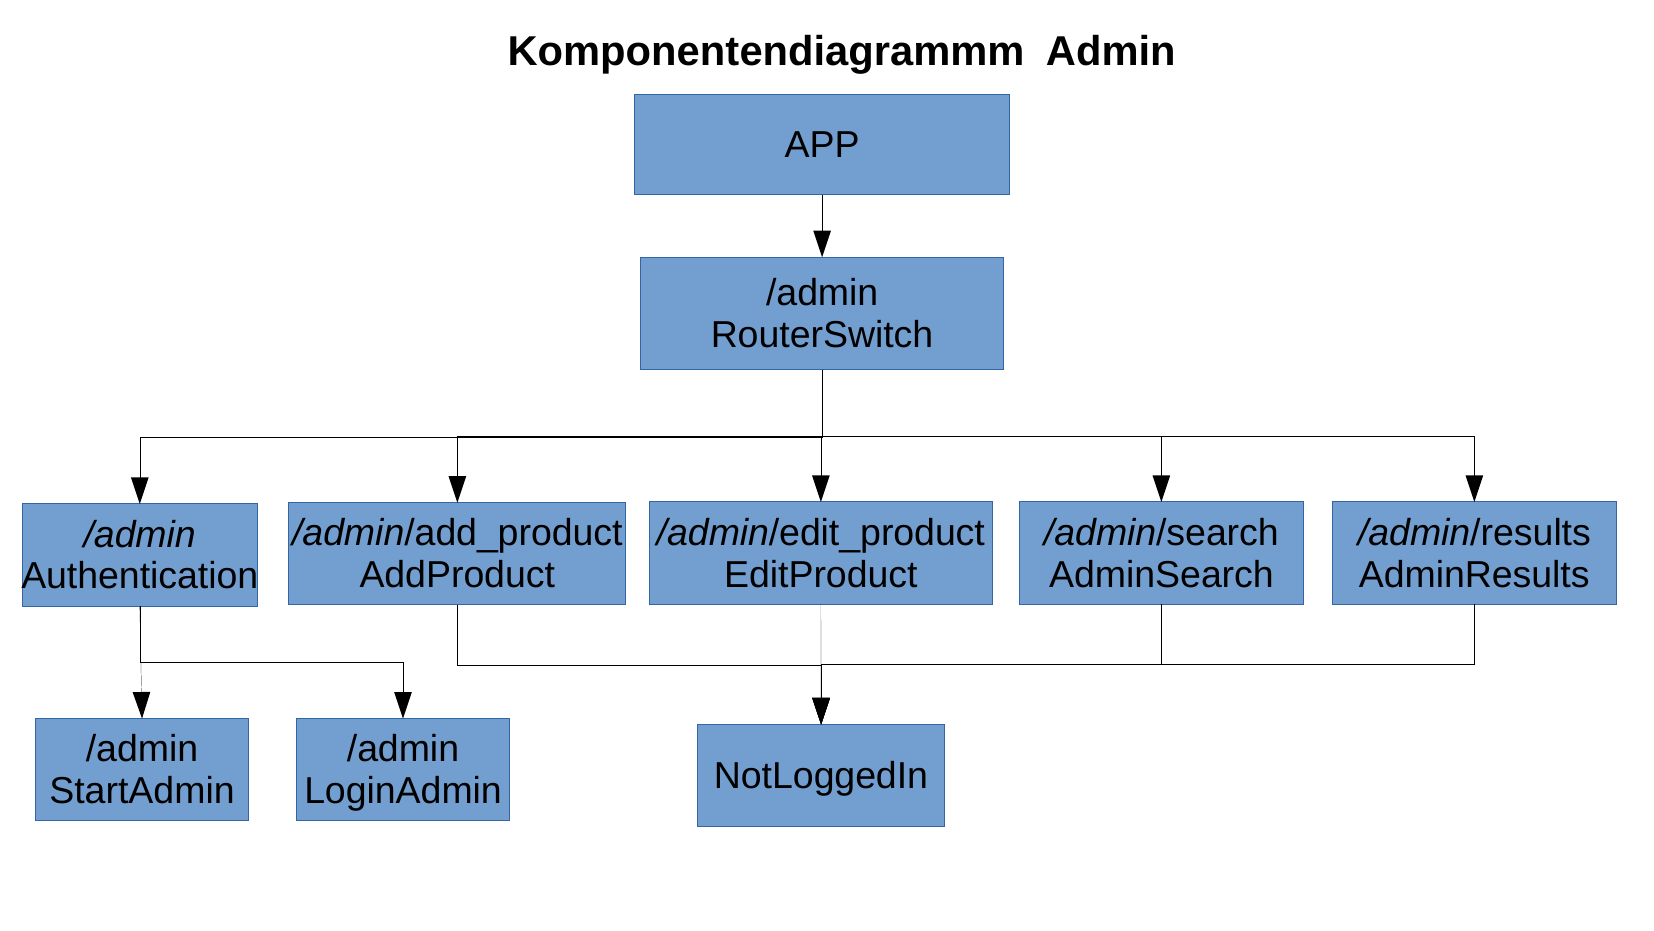

Komponentendiagrammm Admin
APP
/admin
RouterSwitch
/admin/edit_product
EditProduct
/admin/search
AdminSearch
/admin/results
AdminResults
/admin/add_product
AddProduct
/admin
Authentication
/admin
StartAdmin
/admin
LoginAdmin
NotLoggedIn